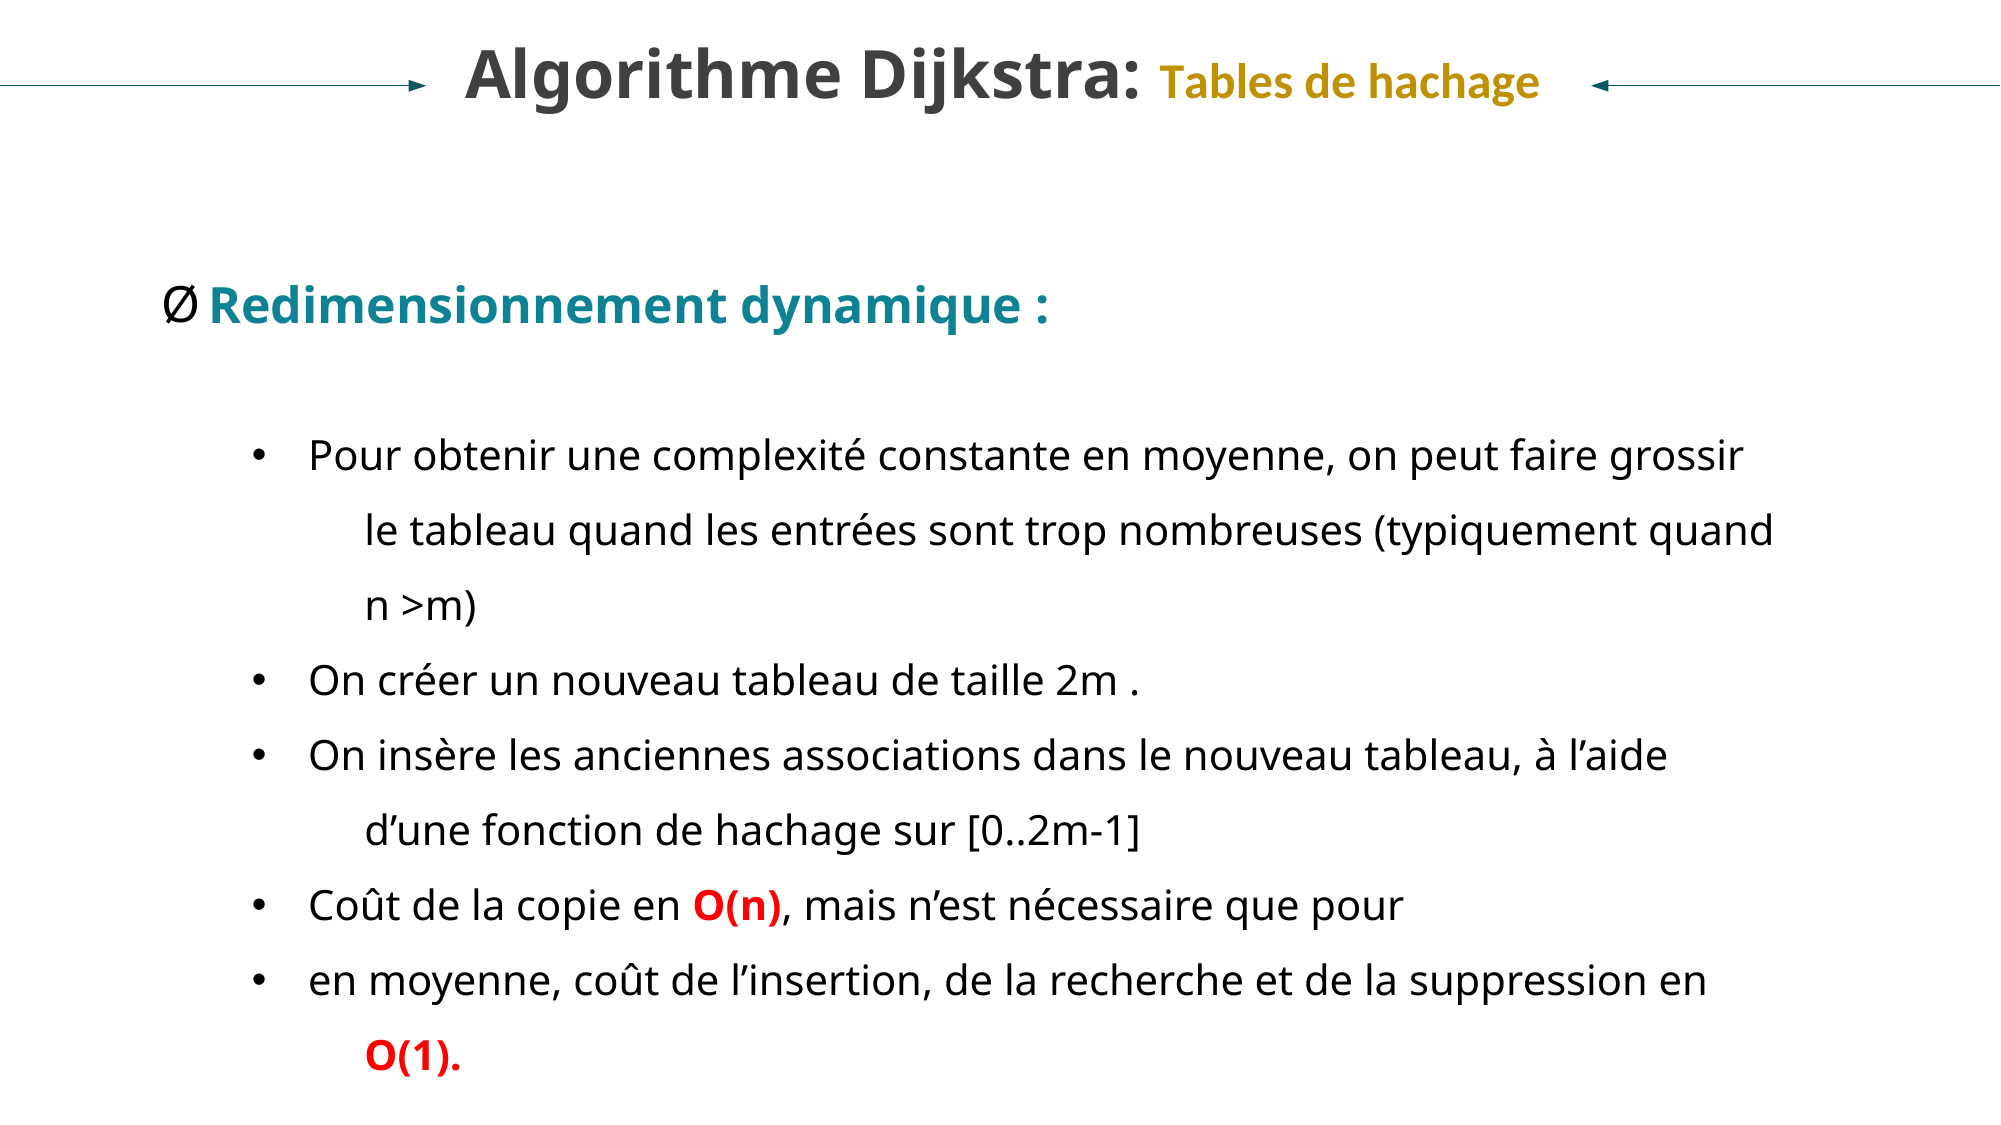

Algorithme Dijkstra: Tables de hachage
# Analyse du projet : diapositive 3
Redimensionnement dynamique :
Pour obtenir une complexité constante en moyenne, on peut faire grossir le tableau quand les entrées sont trop nombreuses (typiquement quand n >m)
On créer un nouveau tableau de taille 2m .
On insère les anciennes associations dans le nouveau tableau, à l’aide d’une fonction de hachage sur [0..2m-1]
Coût de la copie en O(n), mais n’est nécessaire que pour
en moyenne, coût de l’insertion, de la recherche et de la suppression en O(1).